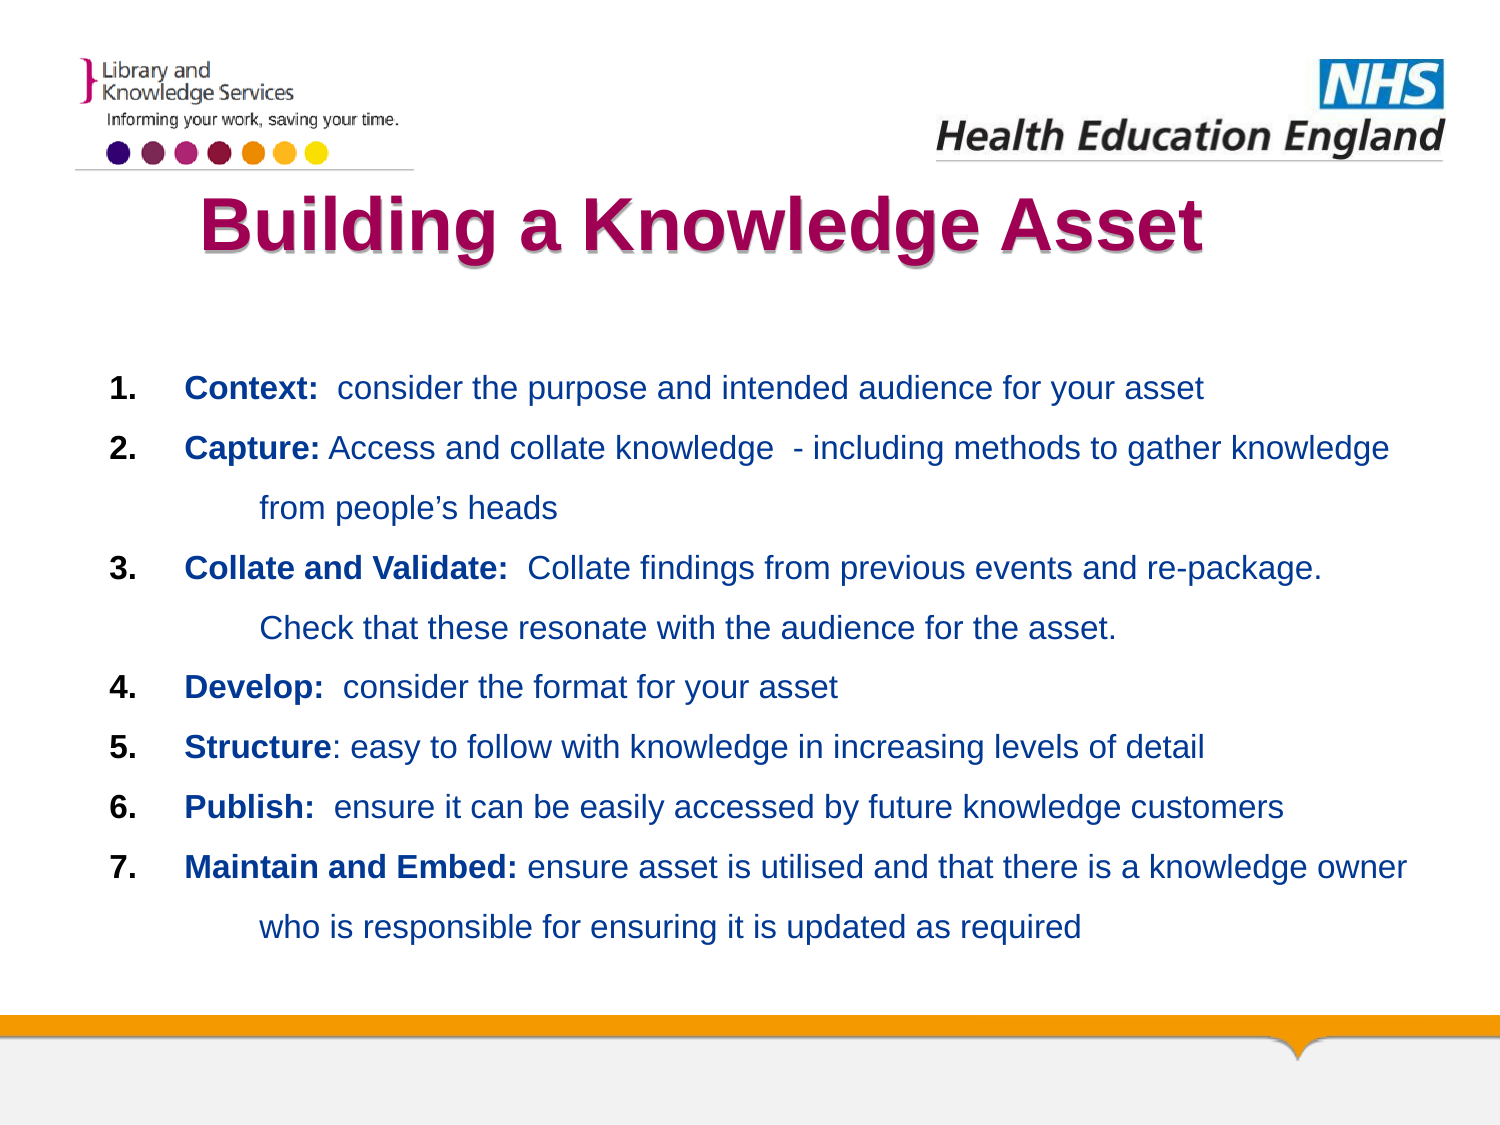

# Building a Knowledge Asset
Context: consider the purpose and intended audience for your asset
Capture: Access and collate knowledge - including methods to gather knowledge from people’s heads
Collate and Validate: Collate findings from previous events and re-package. Check that these resonate with the audience for the asset.
Develop: consider the format for your asset
Structure: easy to follow with knowledge in increasing levels of detail
Publish: ensure it can be easily accessed by future knowledge customers
Maintain and Embed: ensure asset is utilised and that there is a knowledge owner who is responsible for ensuring it is updated as required